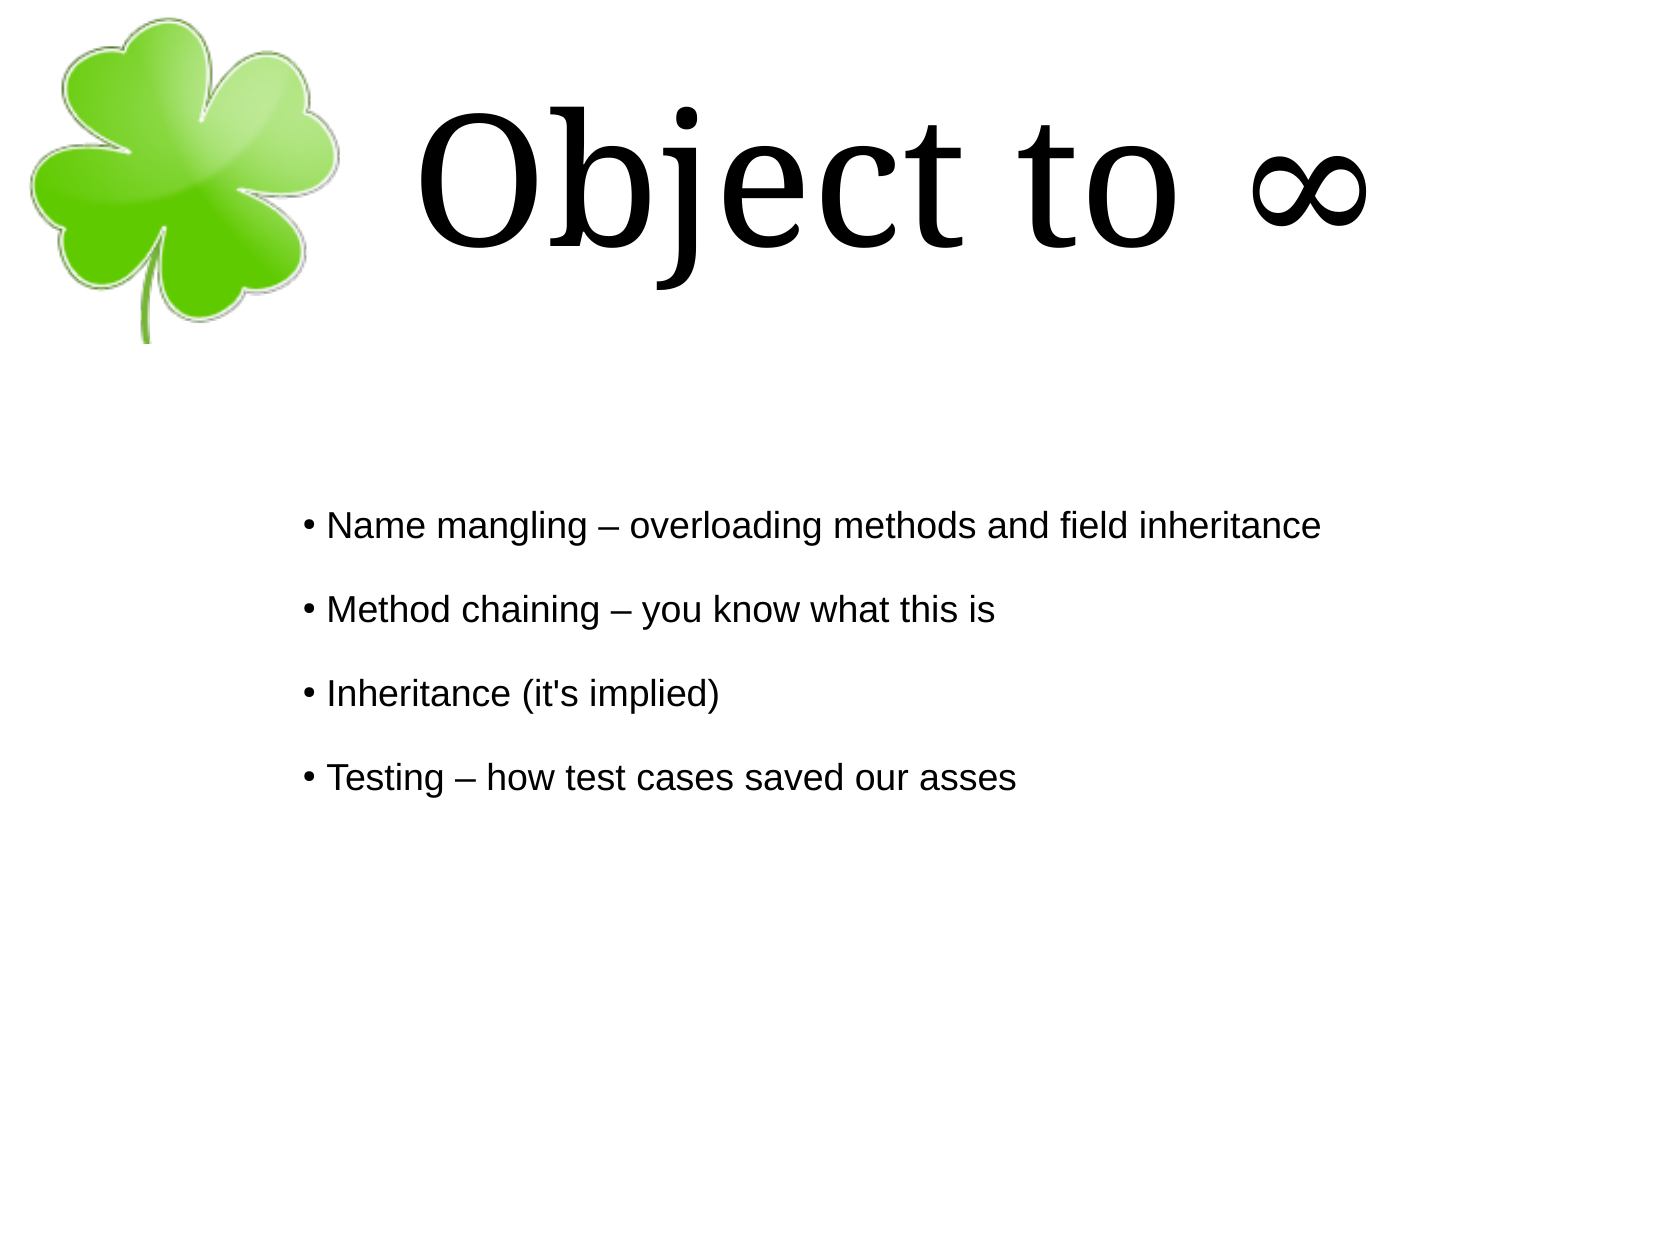

Object to ∞
 Name mangling – overloading methods and field inheritance
 Method chaining – you know what this is
 Inheritance (it's implied)
 Testing – how test cases saved our asses